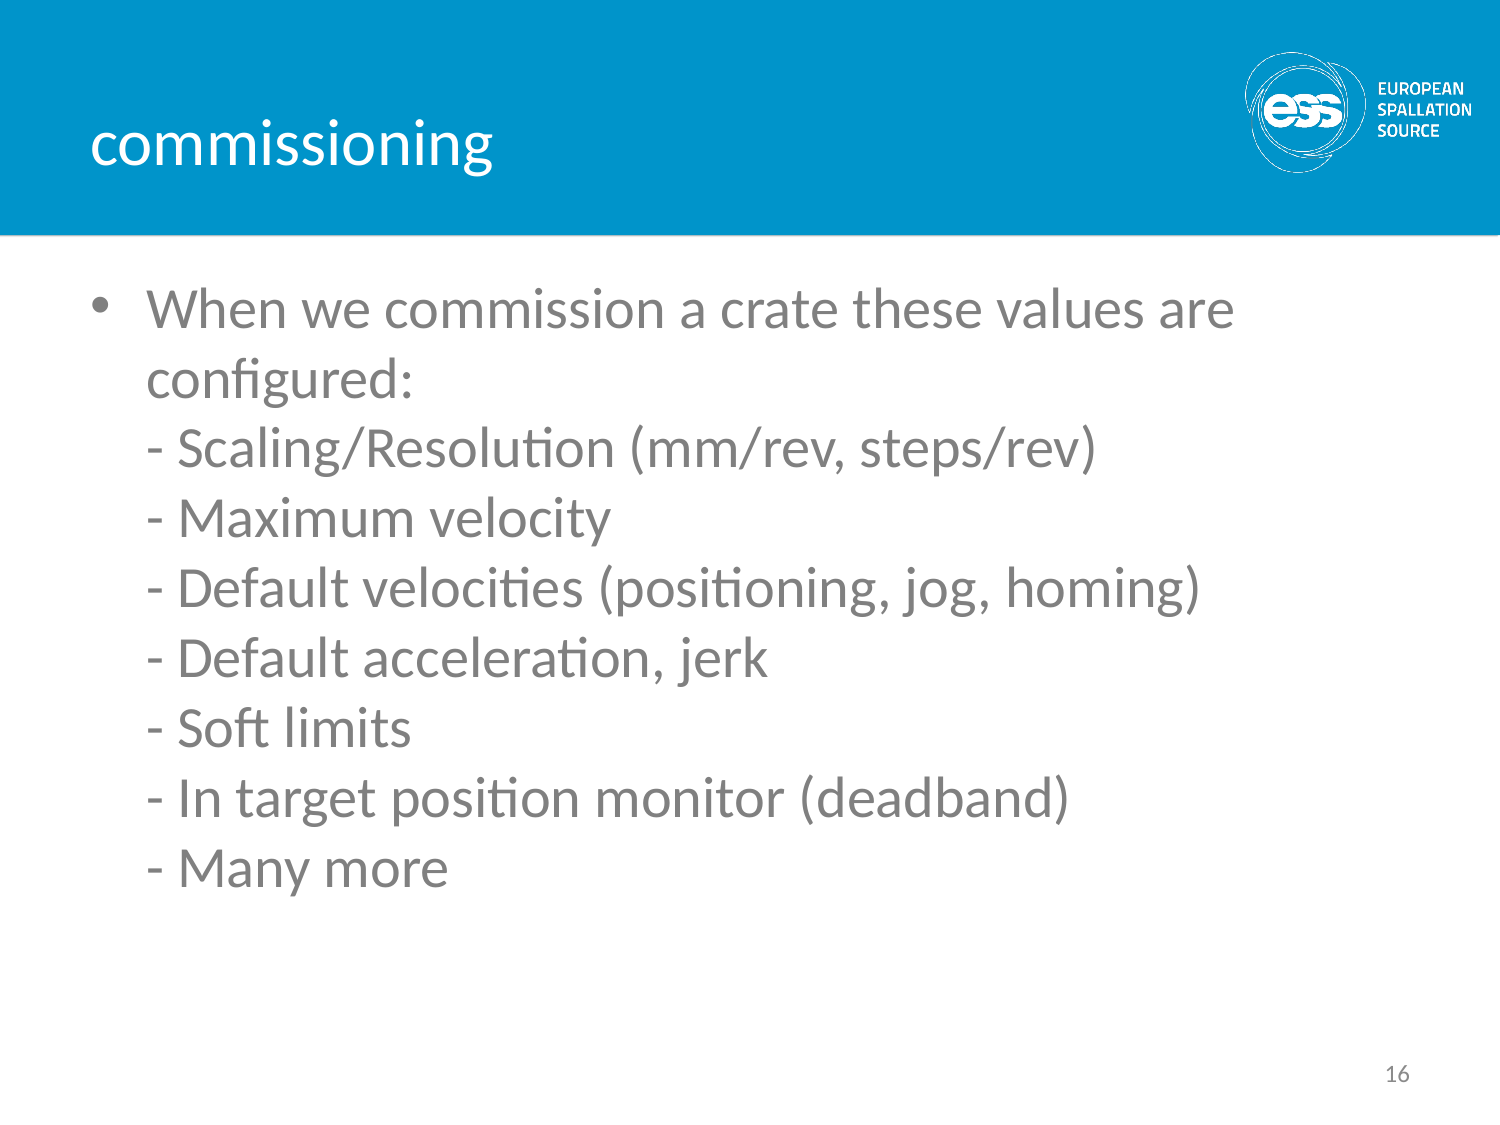

# commissioning
When we commission a crate these values are
configured:
- Scaling/Resolution (mm/rev, steps/rev)
- Maximum velocity
- Default velocities (positioning, jog, homing)
- Default acceleration, jerk
- Soft limits
- In target position monitor (deadband)
- Many more